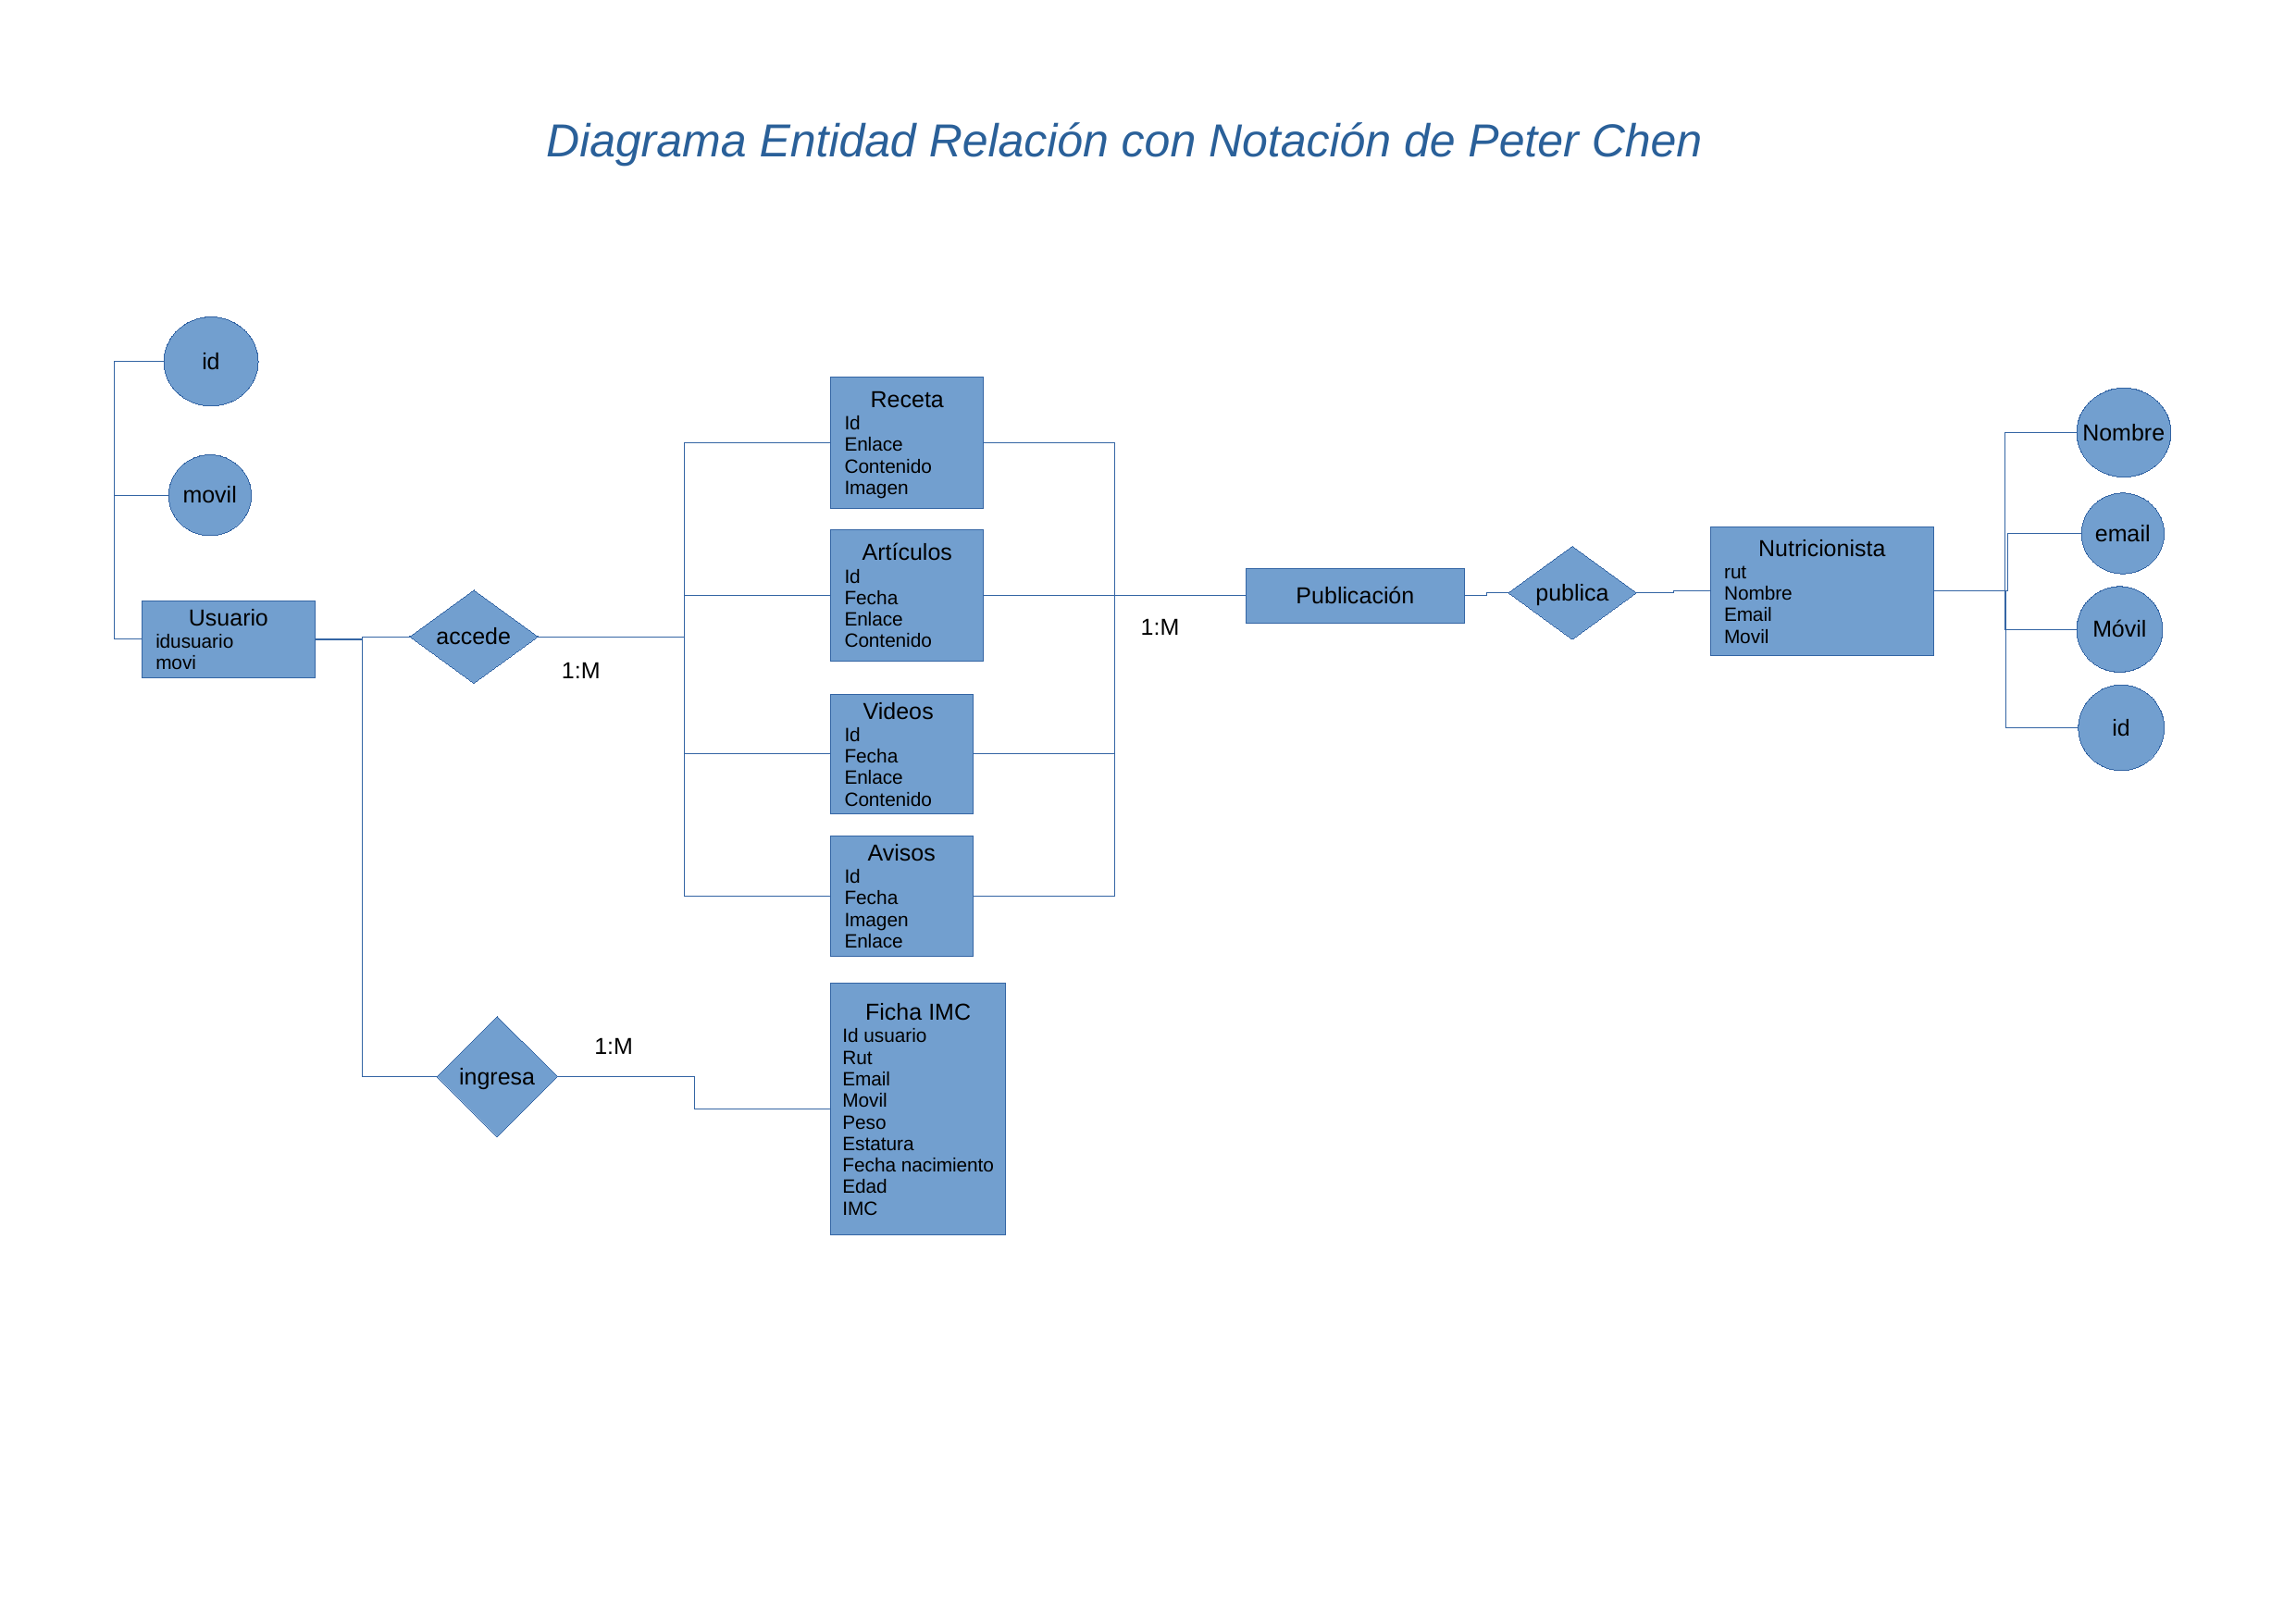

# Diagrama Entidad Relación con Notación de Peter Chen
id
Receta
Id
Enlace
Contenido
Imagen
Nombre
movil
email
Nutricionista
rut
Nombre
Email
Movil
Artículos
Id
Fecha
Enlace
Contenido
publica
Publicación
Móvil
accede
Usuario
idusuario
movi
1:M
1:M
id
Videos
Id
Fecha
Enlace
Contenido
Avisos
Id
Fecha
Imagen
Enlace
Ficha IMC
Id usuario
Rut
Email
Movil
Peso
Estatura
Fecha nacimiento
Edad
IMC
ingresa
1:M